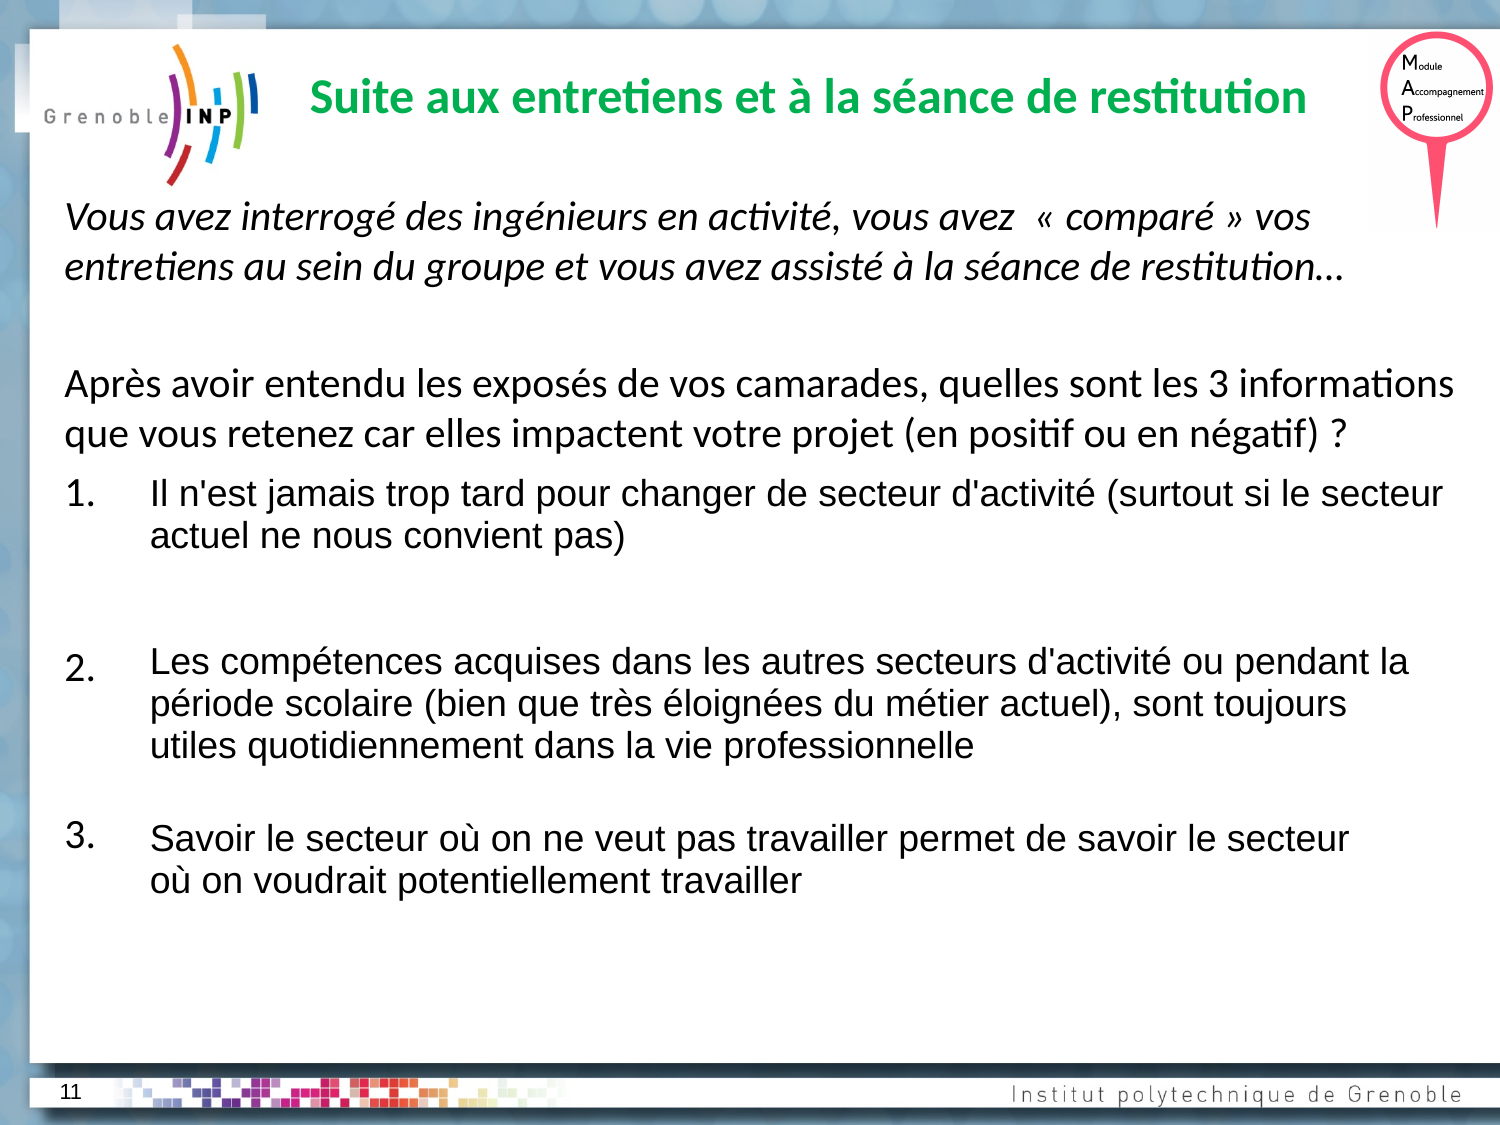

Suite aux entretiens et à la séance de restitution
Vous avez interrogé des ingénieurs en activité, vous avez « comparé » vos entretiens au sein du groupe et vous avez assisté à la séance de restitution…
Après avoir entendu les exposés de vos camarades, quelles sont les 3 informations que vous retenez car elles impactent votre projet (en positif ou en négatif) ?
1.
2.
3.
Il n'est jamais trop tard pour changer de secteur d'activité (surtout si le secteur
actuel ne nous convient pas)
Les compétences acquises dans les autres secteurs d'activité ou pendant la
période scolaire (bien que très éloignées du métier actuel), sont toujours
utiles quotidiennement dans la vie professionnelle
Savoir le secteur où on ne veut pas travailler permet de savoir le secteur
où on voudrait potentiellement travailler